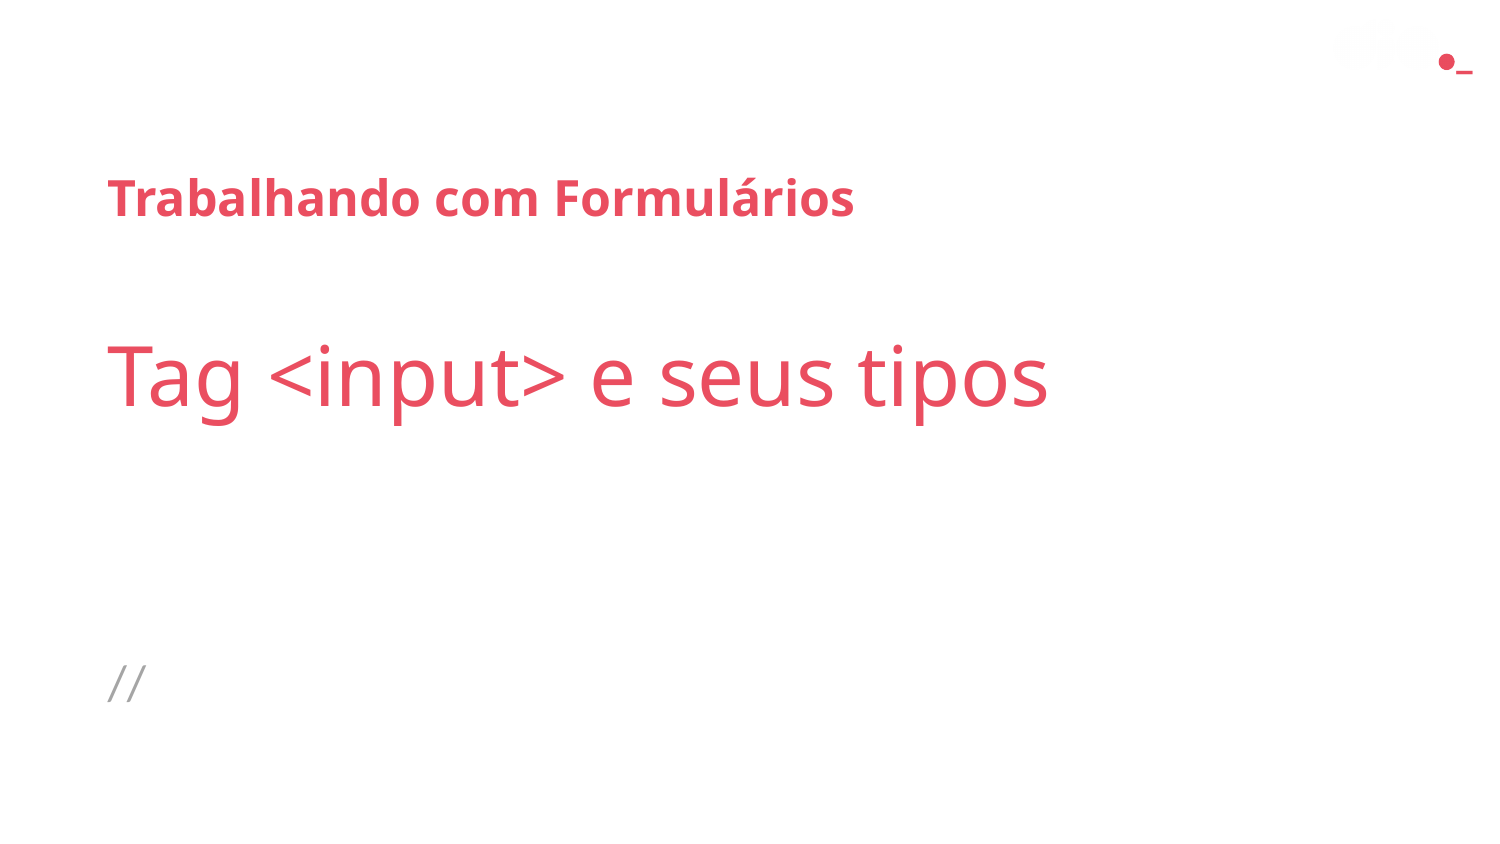

Trabalhando com Formulários
Tag <input> e seus tipos
//